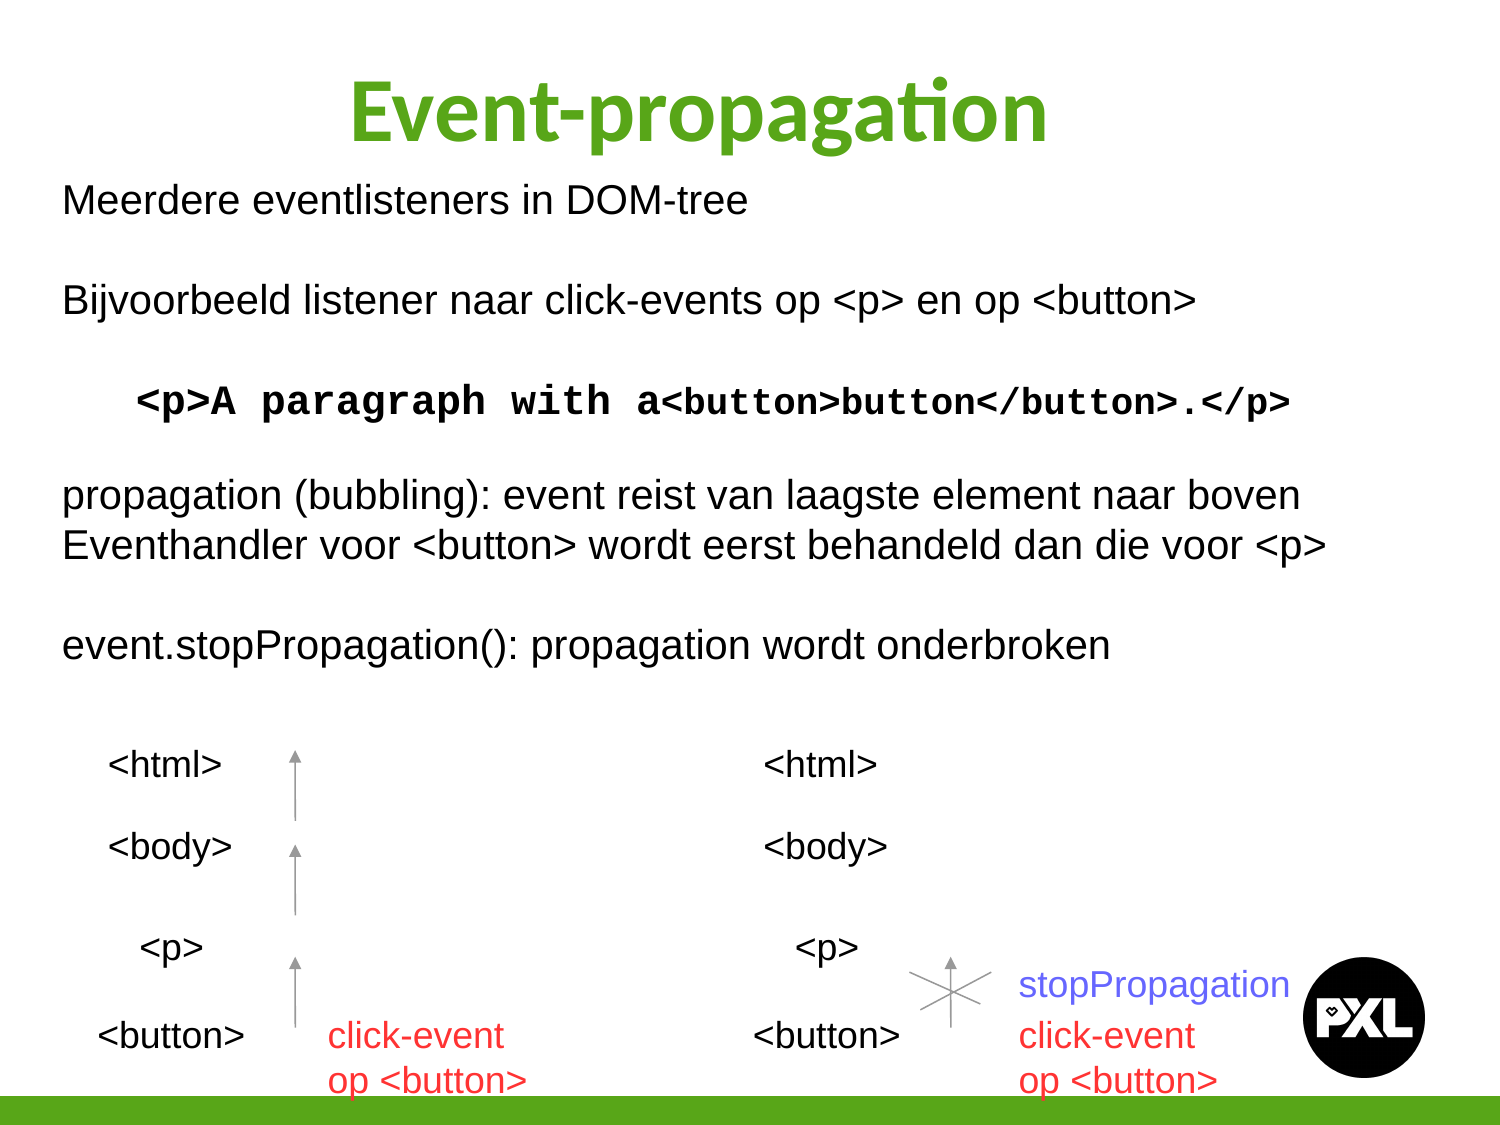

Event-propagation
Meerdere eventlisteners in DOM-tree
Bijvoorbeeld listener naar click-events op <p> en op <button>
	<p>A paragraph with a<button>button</button>.</p>
propagation (bubbling): event reist van laagste element naar boven
Eventhandler voor <button> wordt eerst behandeld dan die voor <p>
event.stopPropagation(): propagation wordt onderbroken
 <html>
 <html>
 <body>
 <body>
 <p>
 <p>
stopPropagation
<button>
click-event
op <button>
<button>
click-event
op <button>